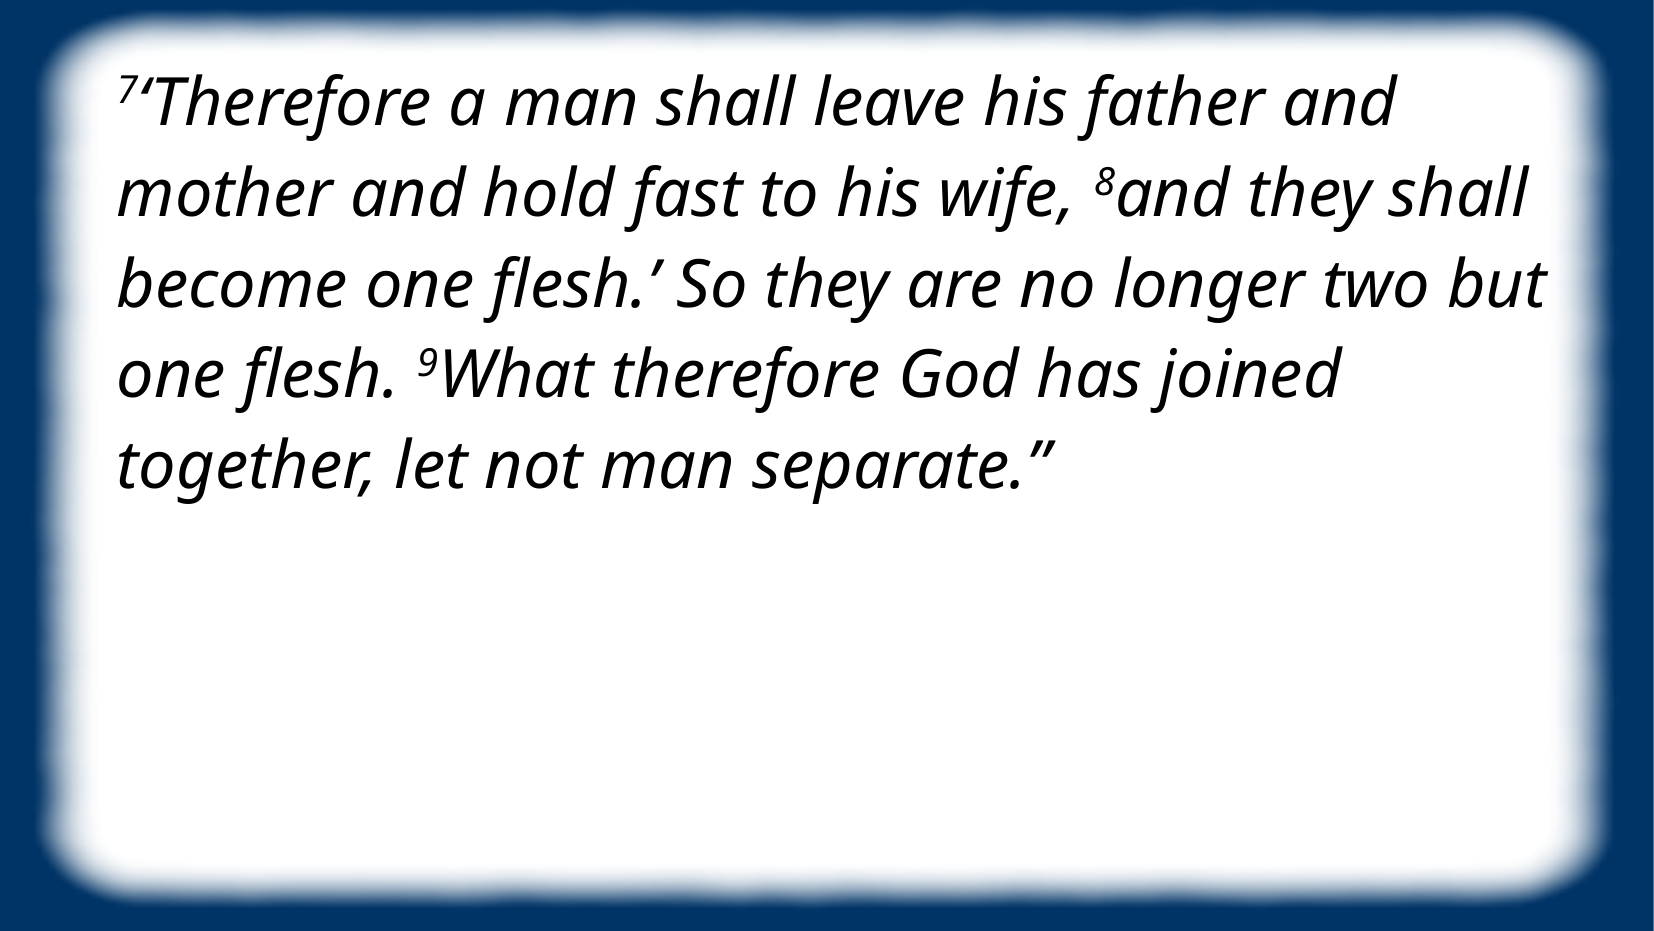

7‘Therefore a man shall leave his father and mother and hold fast to his wife, 8and they shall become one flesh.’ So they are no longer two but one flesh. 9What therefore God has joined together, let not man separate.”